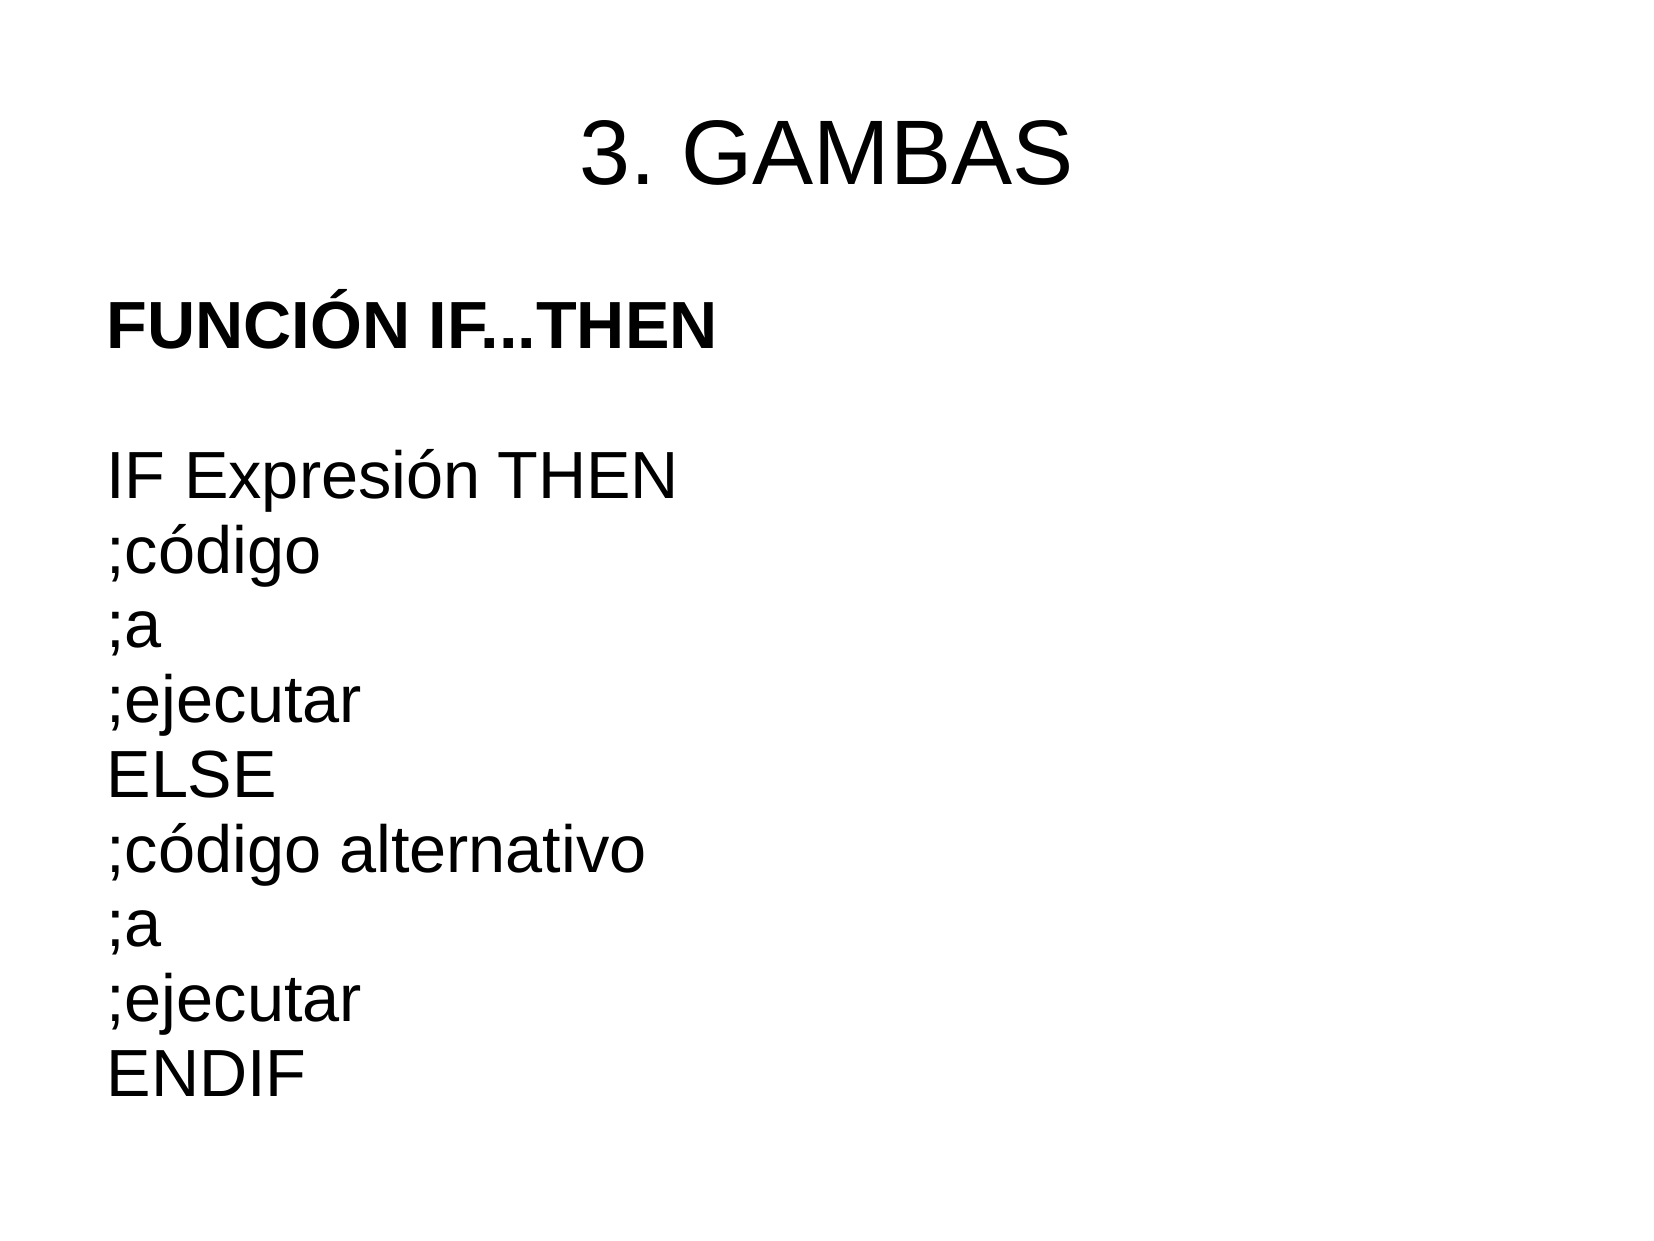

# 3. GAMBAS
FUNCIÓN IF...THEN
IF Expresión THEN
;código
;a
;ejecutar
ELSE
;código alternativo
;a
;ejecutar
ENDIF